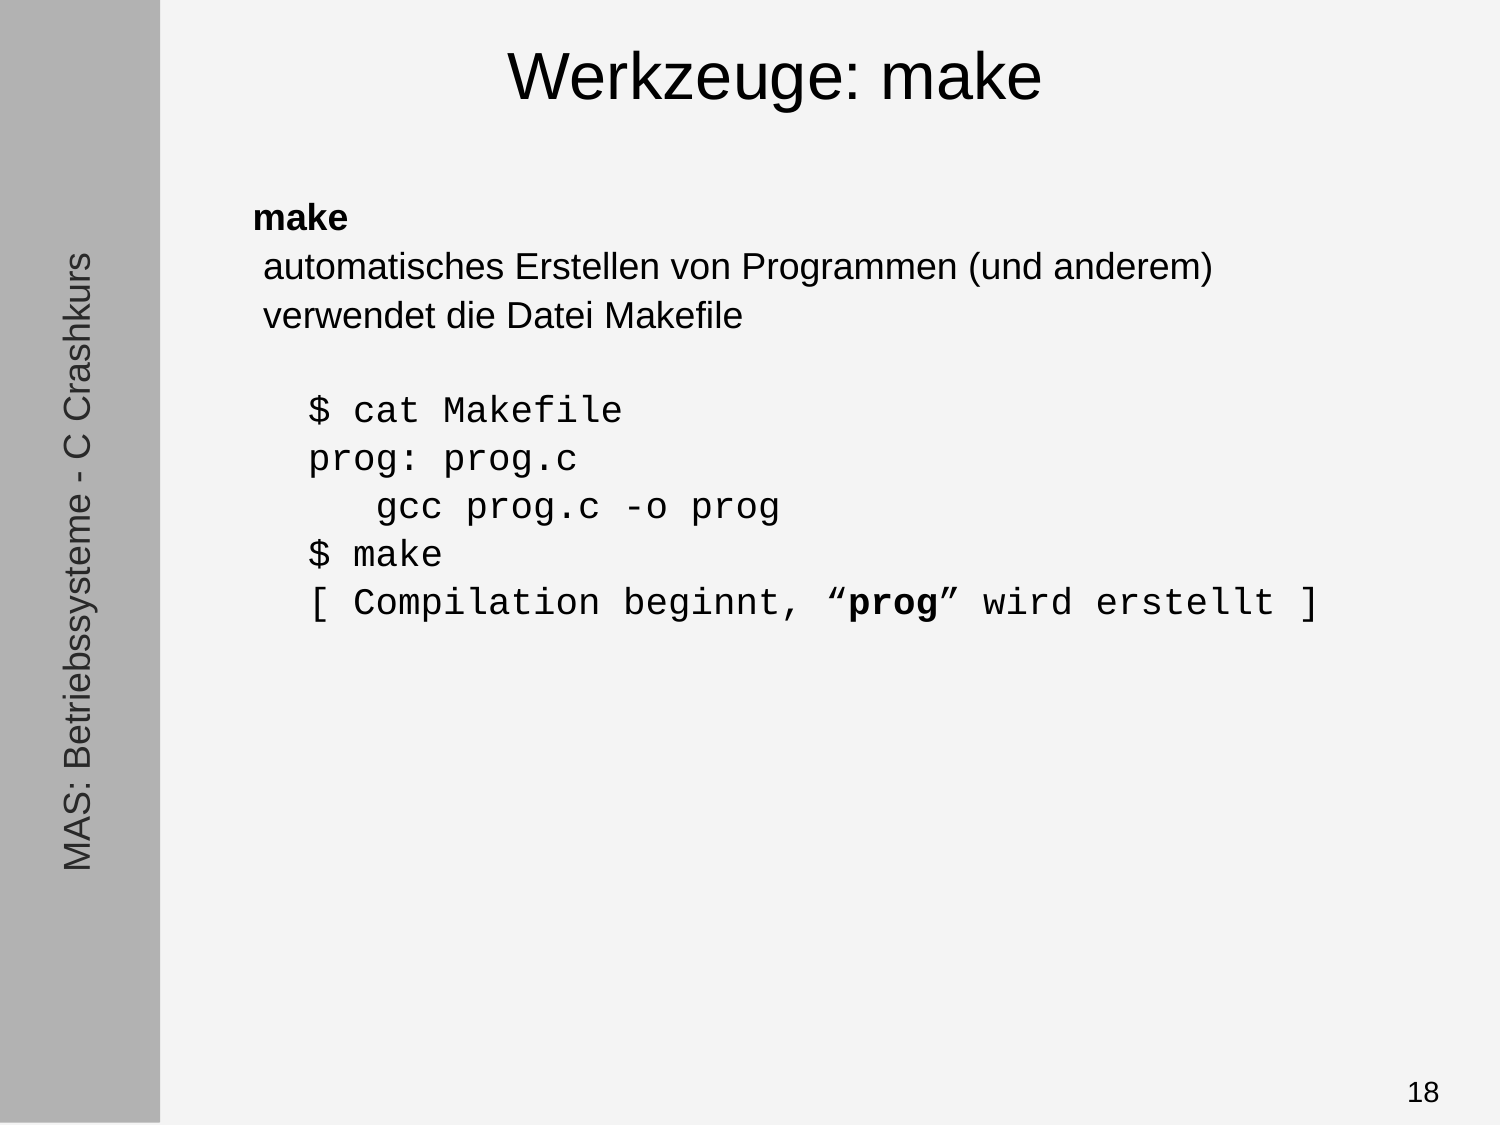

Werkzeuge: make
make
 automatisches Erstellen von Programmen (und anderem)
 verwendet die Datei Makefile
$ cat Makefile
prog: prog.c
 gcc prog.c -o prog
$ make
[ Compilation beginnt, “prog” wird erstellt ]
MAS: Betriebssysteme - C Crashkurs